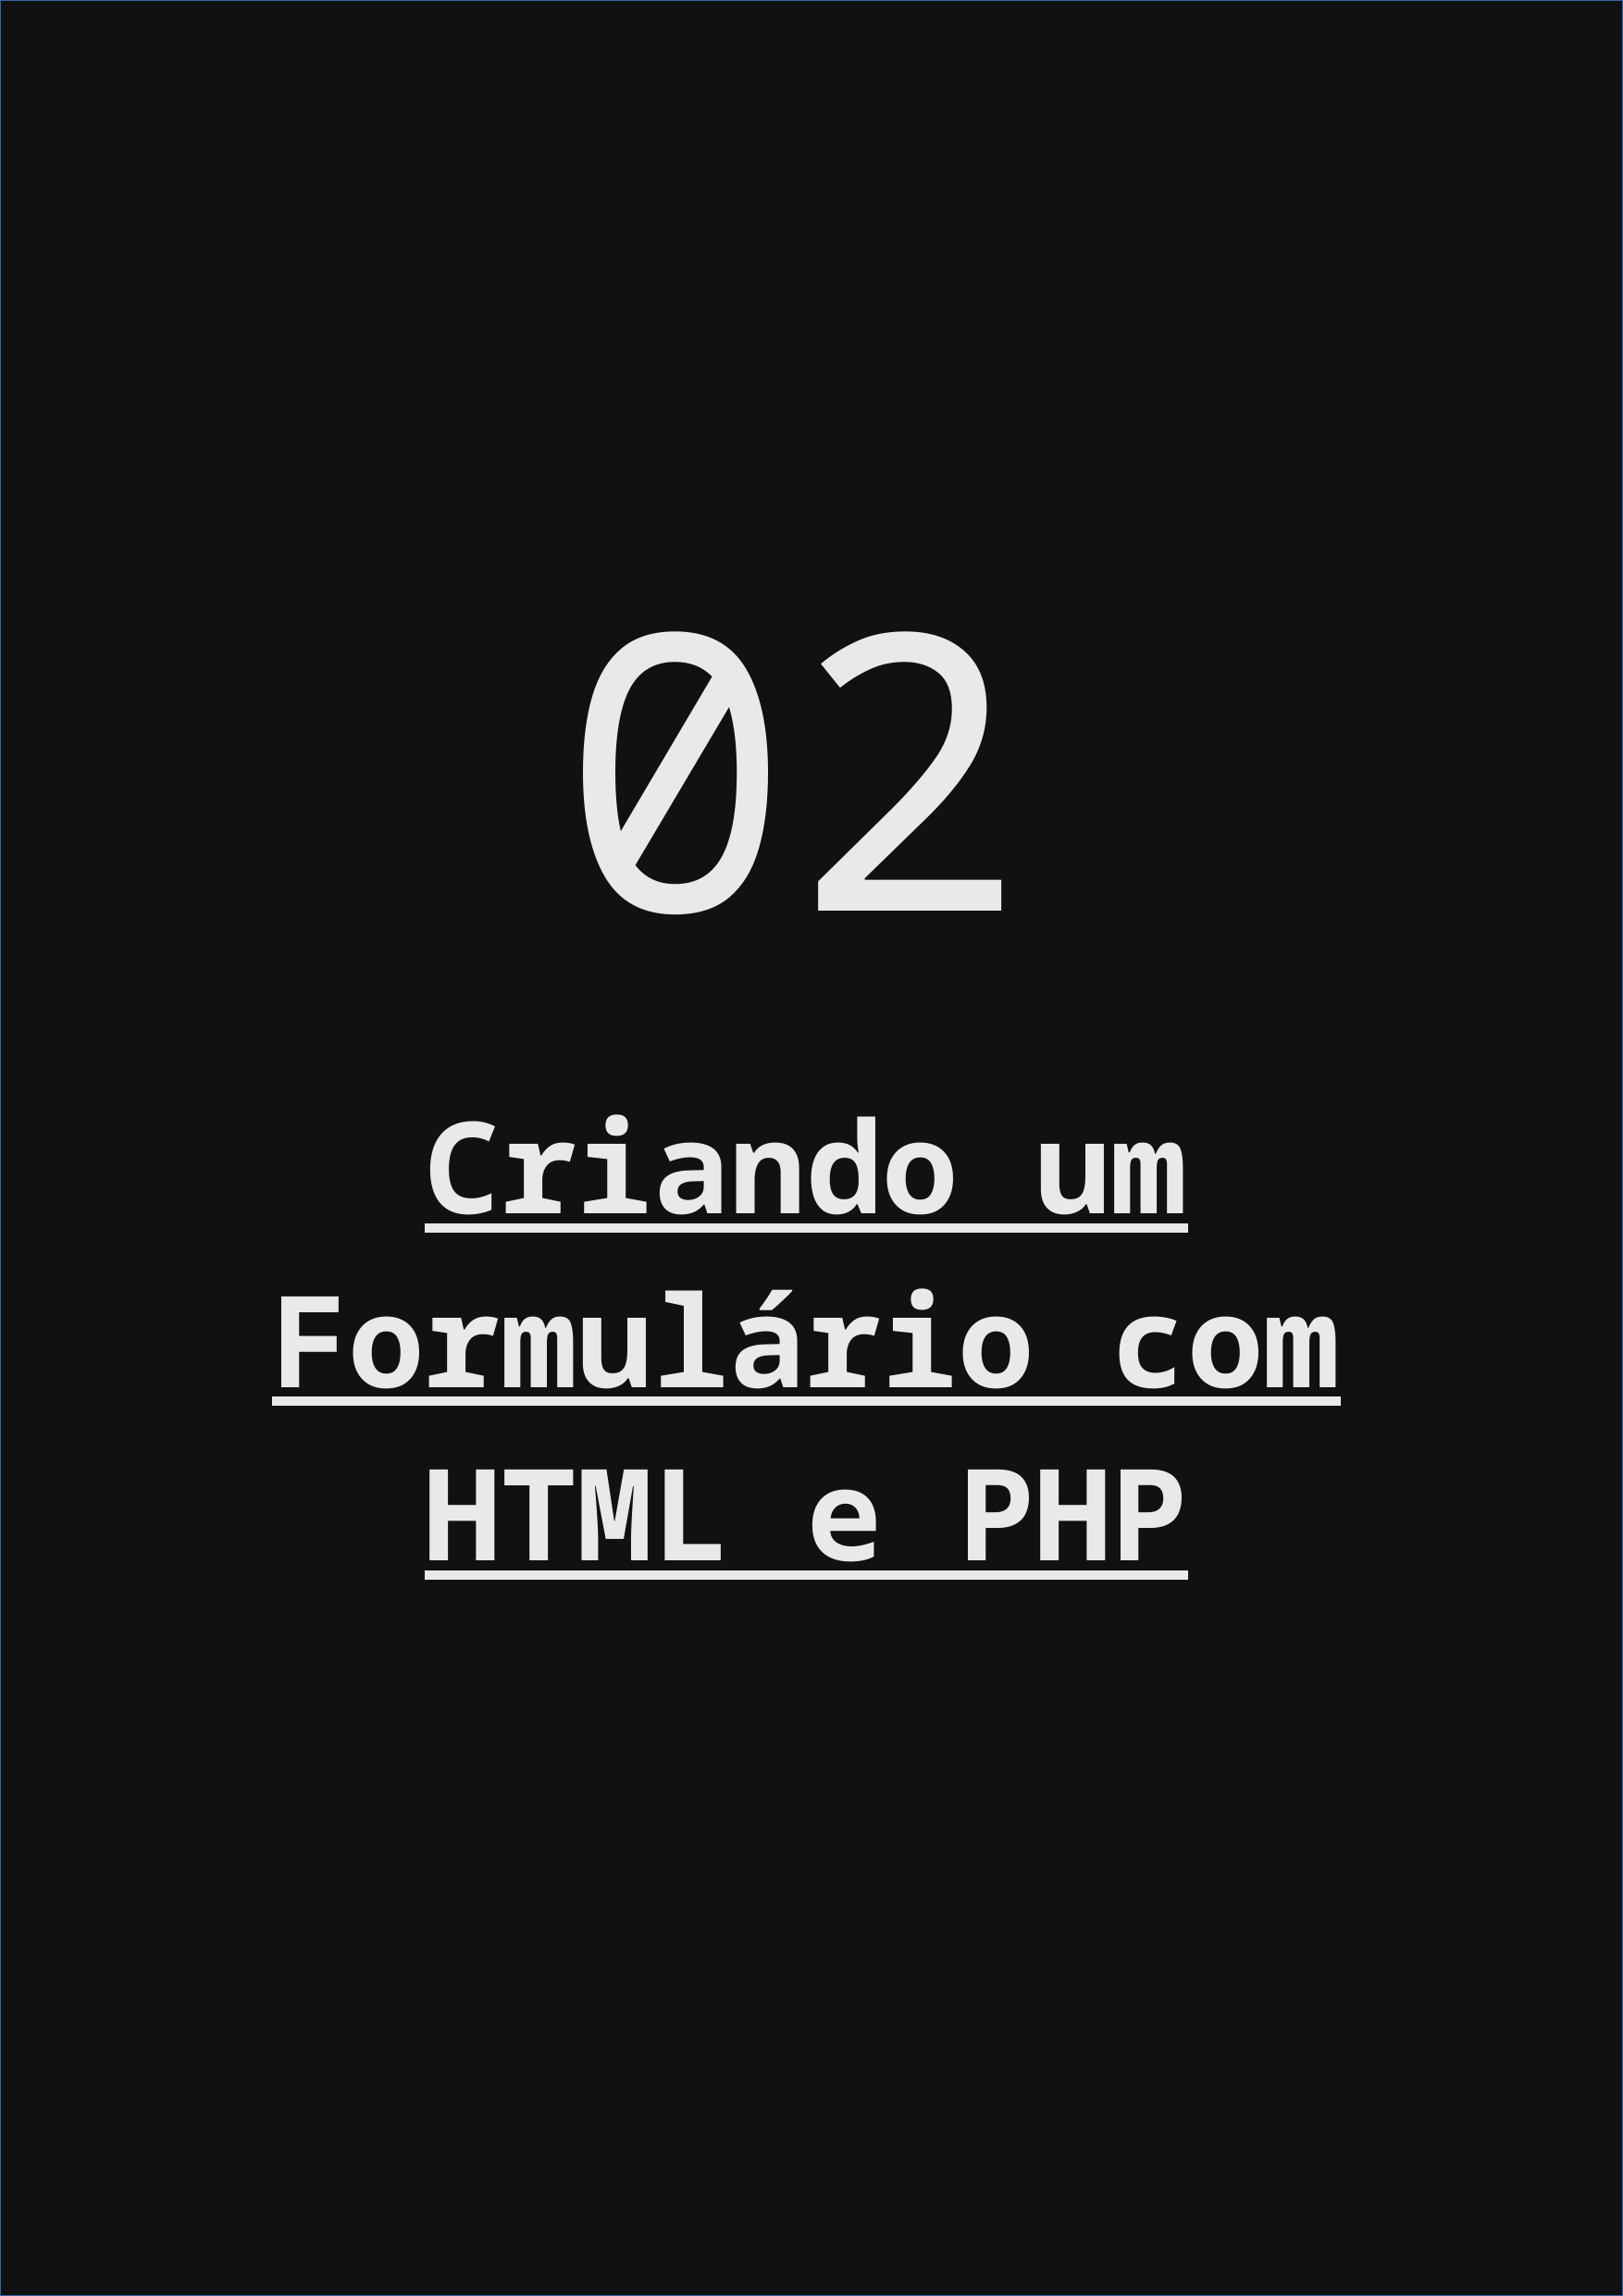

02
Criando um Formulário com HTML e PHP